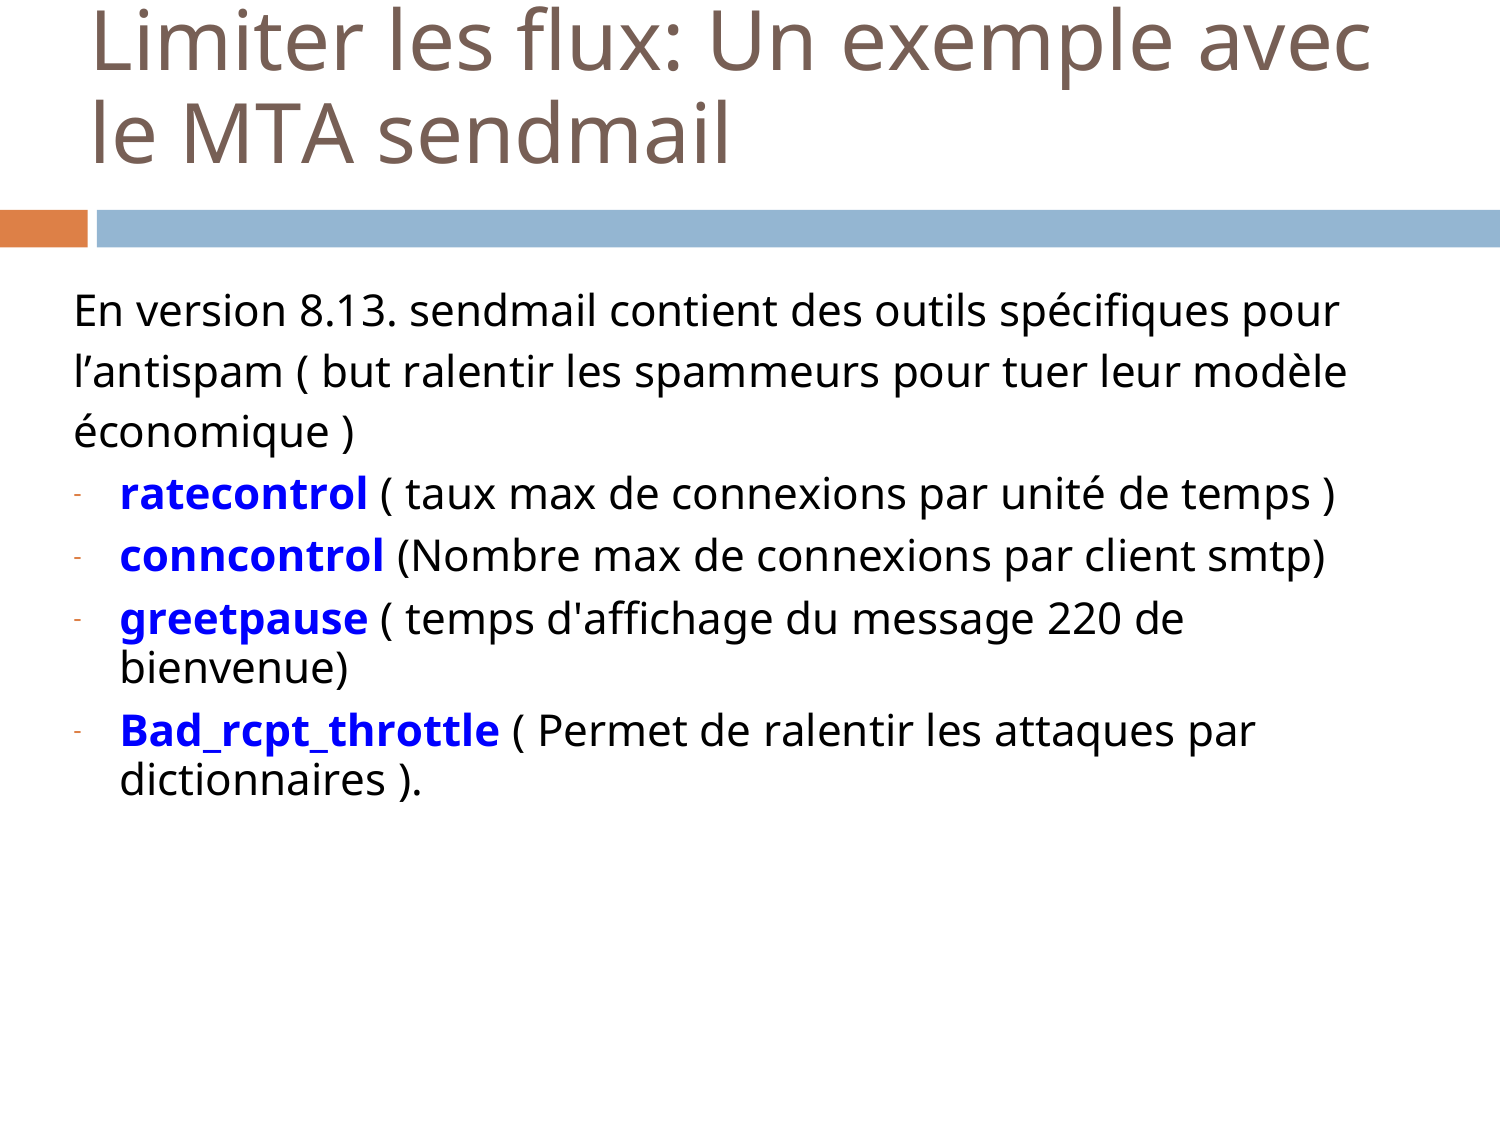

# Limiter les flux: Un exemple avec le MTA sendmail
En version 8.13. sendmail contient des outils spécifiques pour
l’antispam ( but ralentir les spammeurs pour tuer leur modèle
économique )
ratecontrol ( taux max de connexions par unité de temps )
conncontrol (Nombre max de connexions par client smtp)
greetpause ( temps d'affichage du message 220 de bienvenue)
Bad_rcpt_throttle ( Permet de ralentir les attaques par dictionnaires ).